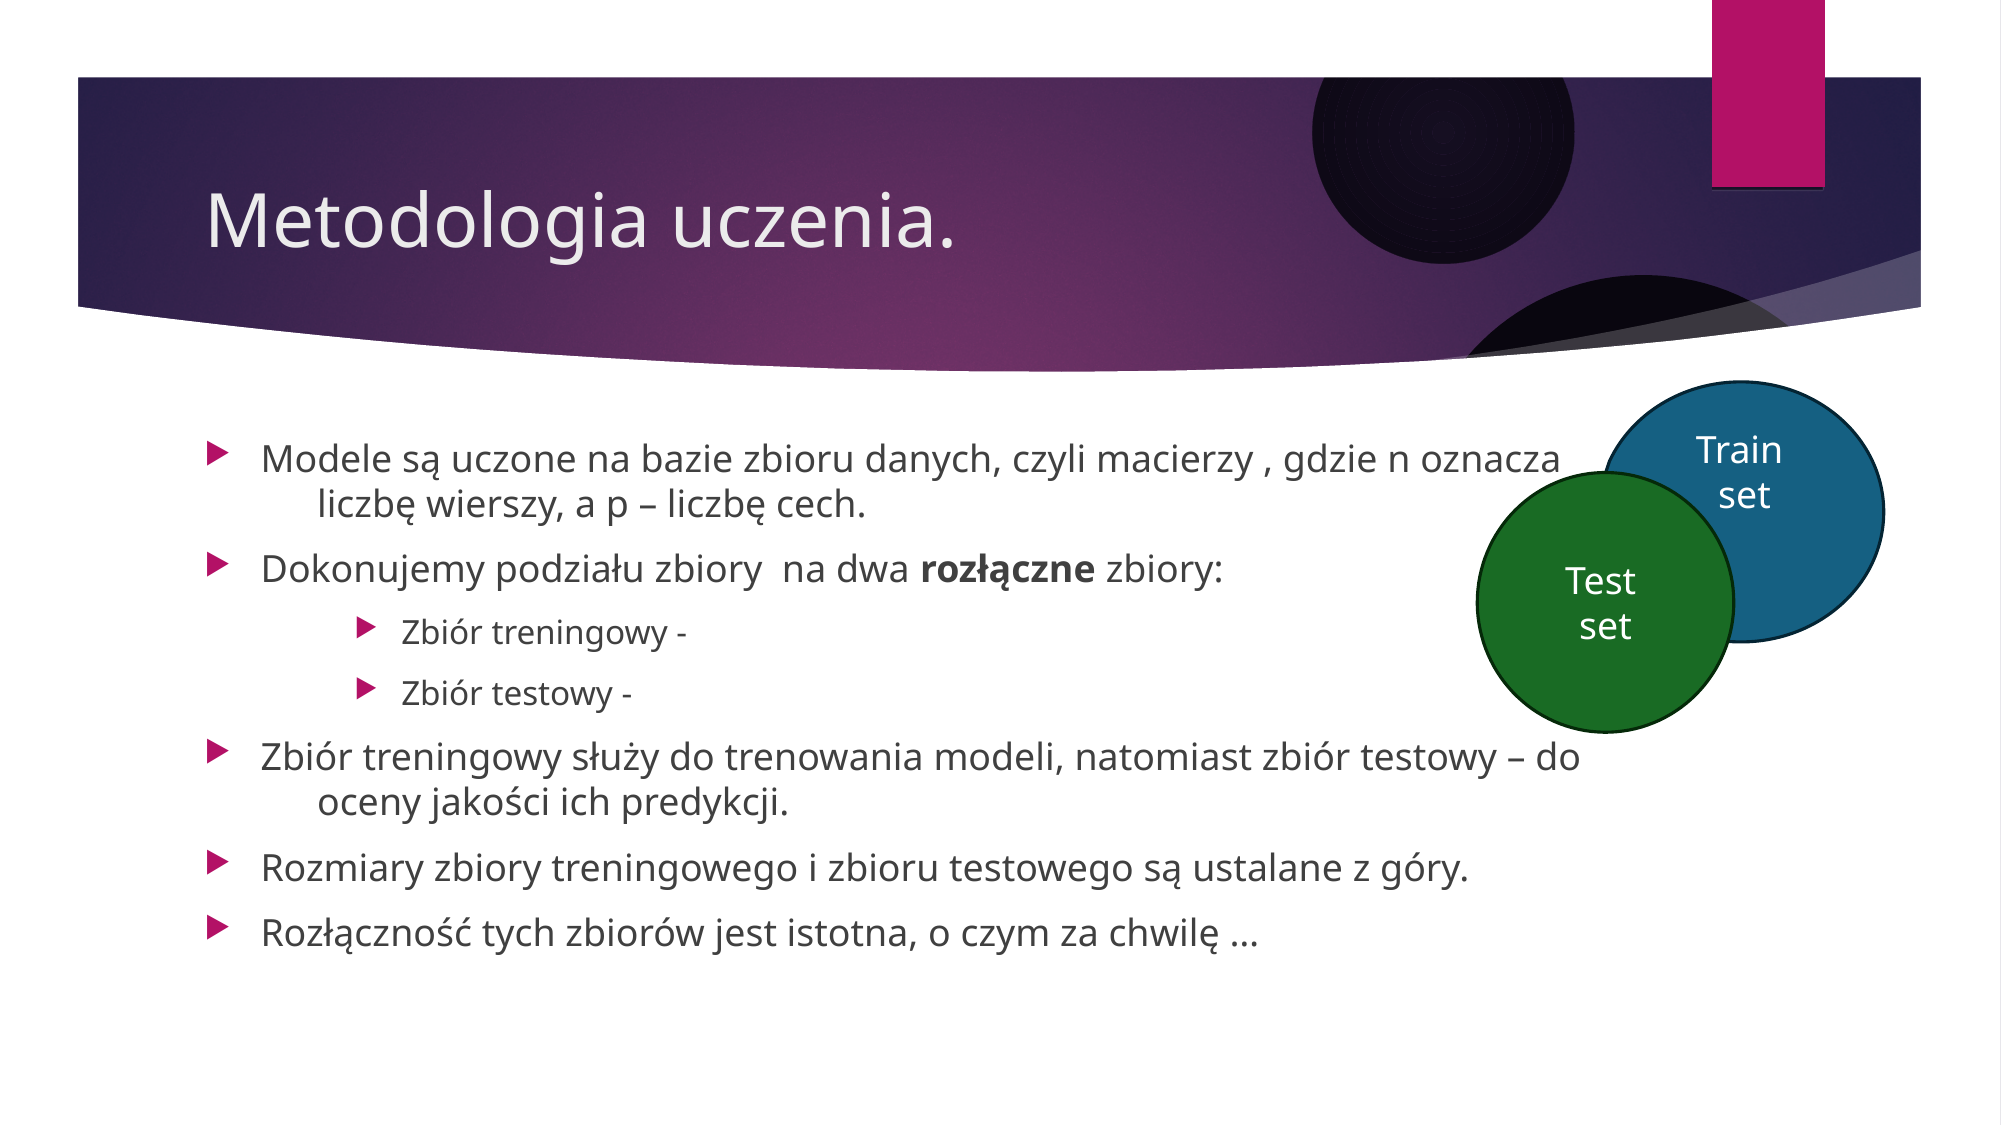

# Metodologia uczenia.
Train
set
Test
set
Modele są uczone na bazie zbioru danych, czyli macierzy , gdzie n oznacza liczbę wierszy, a p – liczbę cech.
Dokonujemy podziału zbiory na dwa rozłączne zbiory:
Zbiór treningowy -
Zbiór testowy -
Zbiór treningowy służy do trenowania modeli, natomiast zbiór testowy – do oceny jakości ich predykcji.
Rozmiary zbiory treningowego i zbioru testowego są ustalane z góry.
Rozłączność tych zbiorów jest istotna, o czym za chwilę …